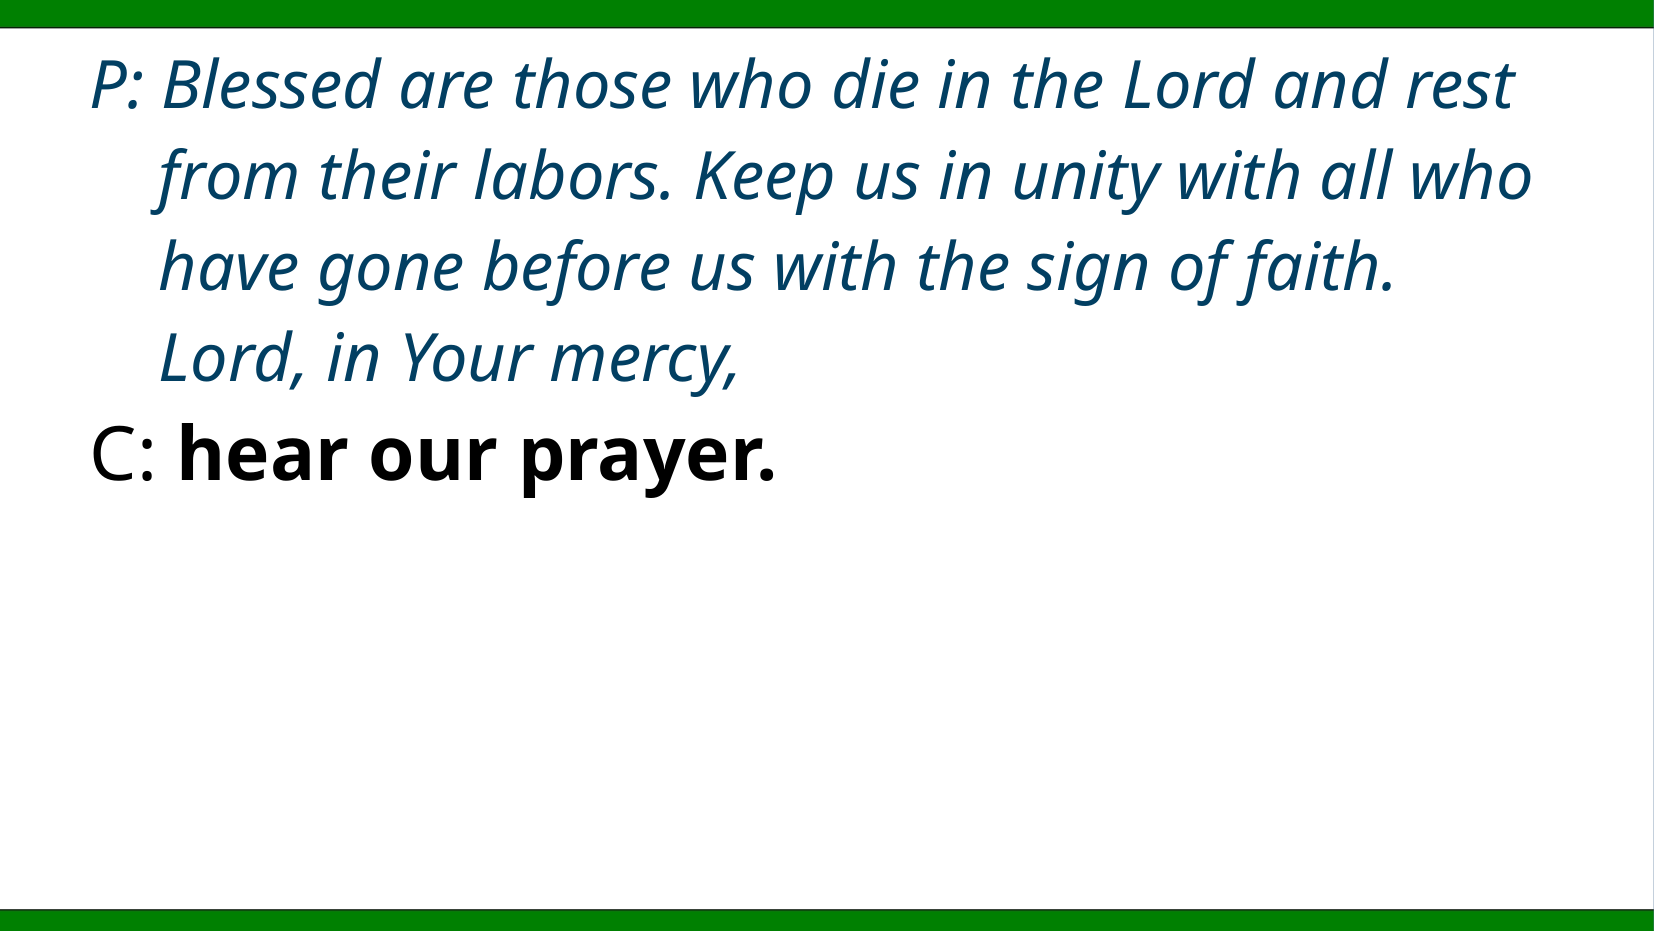

P: Blessed are those who die in the Lord and rest
 from their labors. Keep us in unity with all who
 have gone before us with the sign of faith.
 Lord, in Your mercy,
C: hear our prayer.